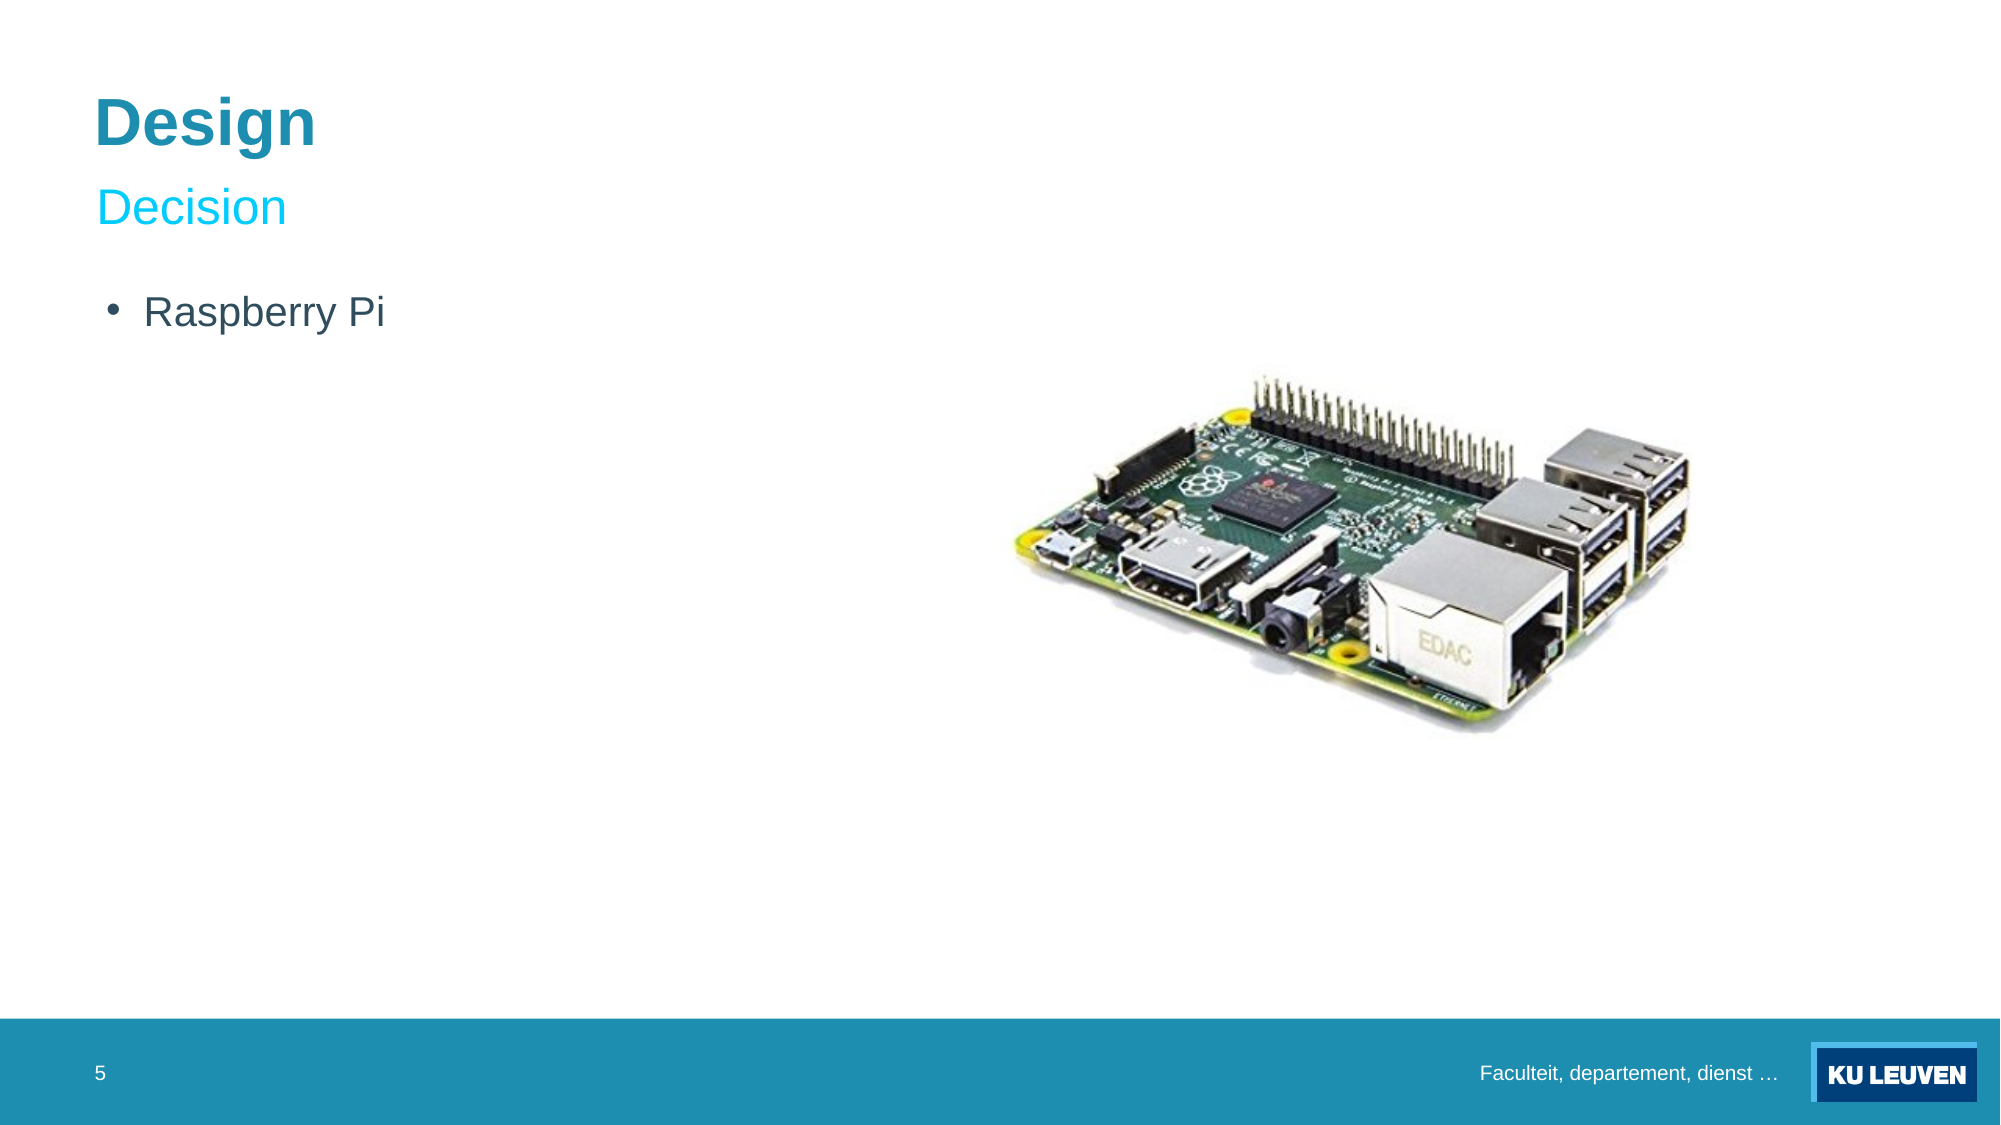

# Design
Decision
Raspberry Pi
5
KULeuven, CoaCo